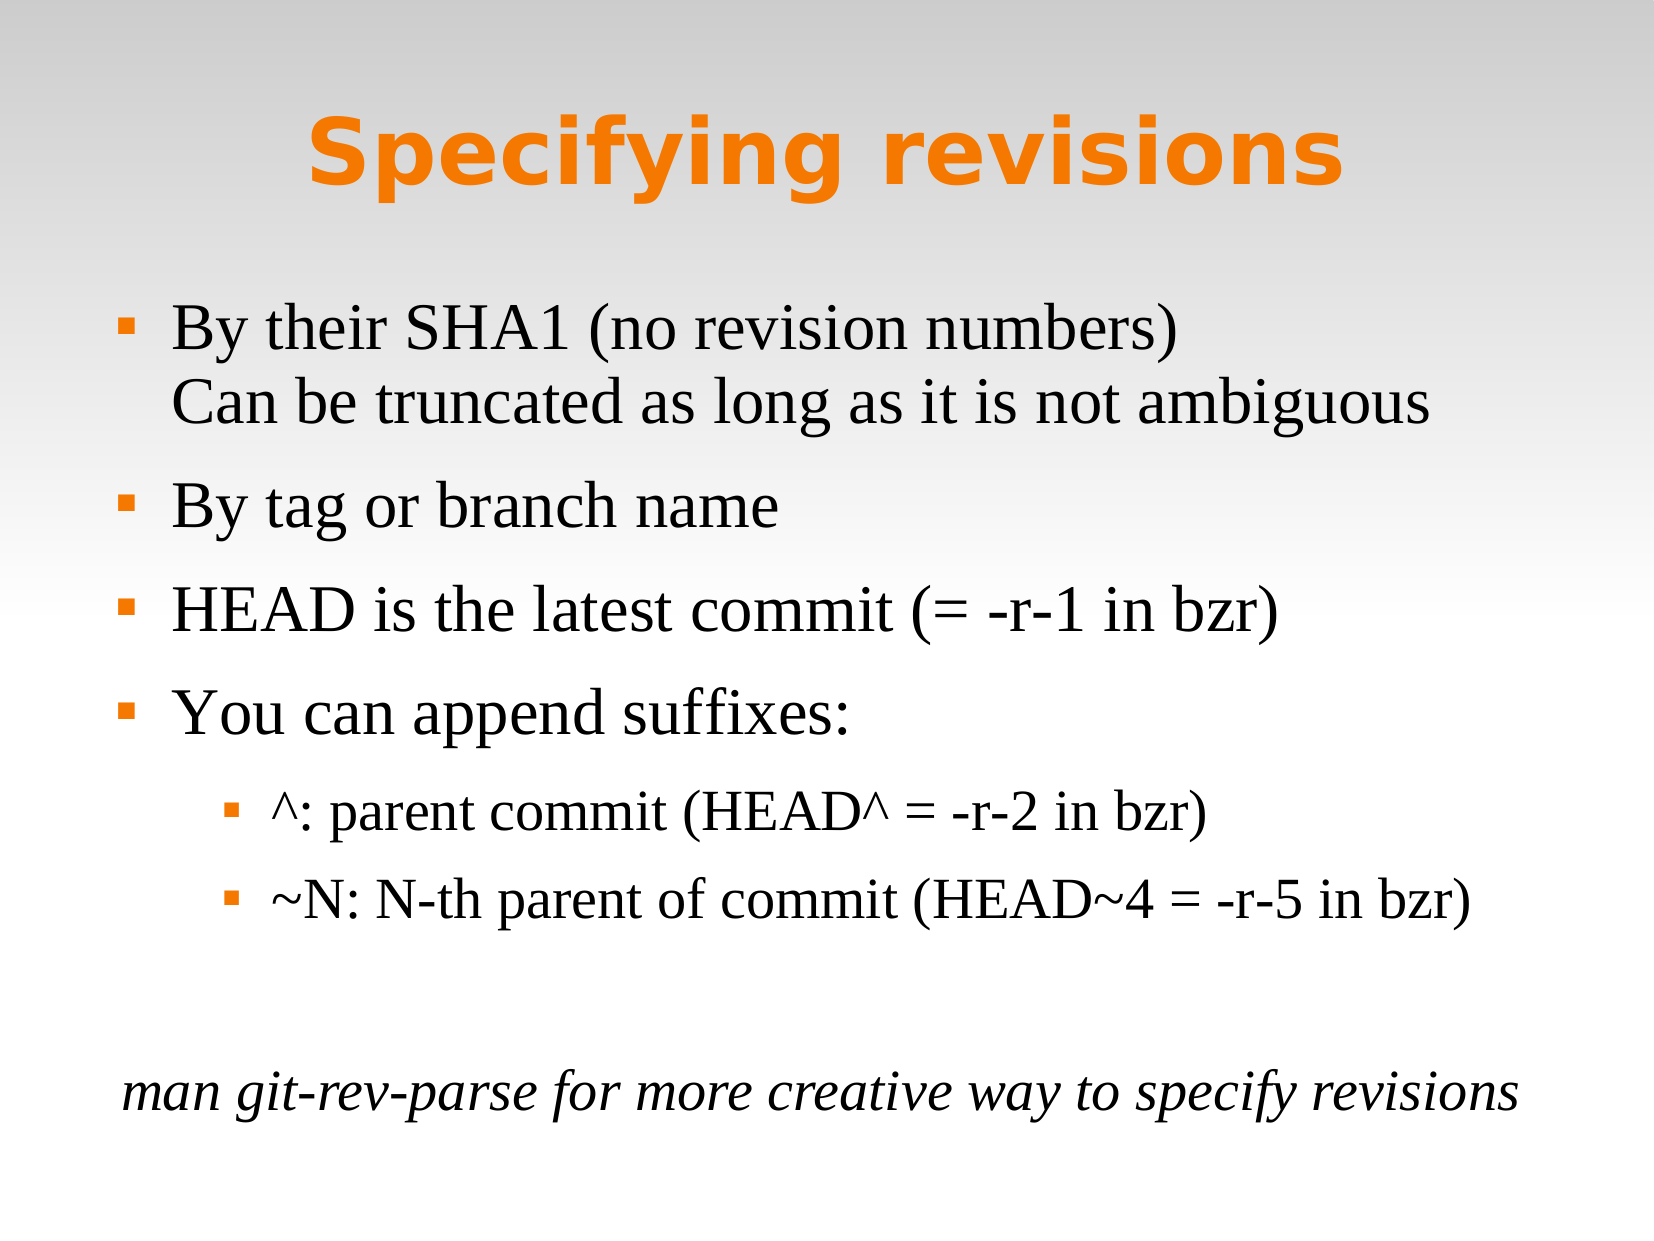

# Specifying revisions
By their SHA1 (no revision numbers)
Can be truncated as long as it is not ambiguous
By tag or branch name
HEAD is the latest commit (= -r-1 in bzr)
You can append suffixes:
^: parent commit (HEAD^ = -r-2 in bzr)
~N: N-th parent of commit (HEAD~4 = -r-5 in bzr)
man git-rev-parse for more creative way to specify revisions